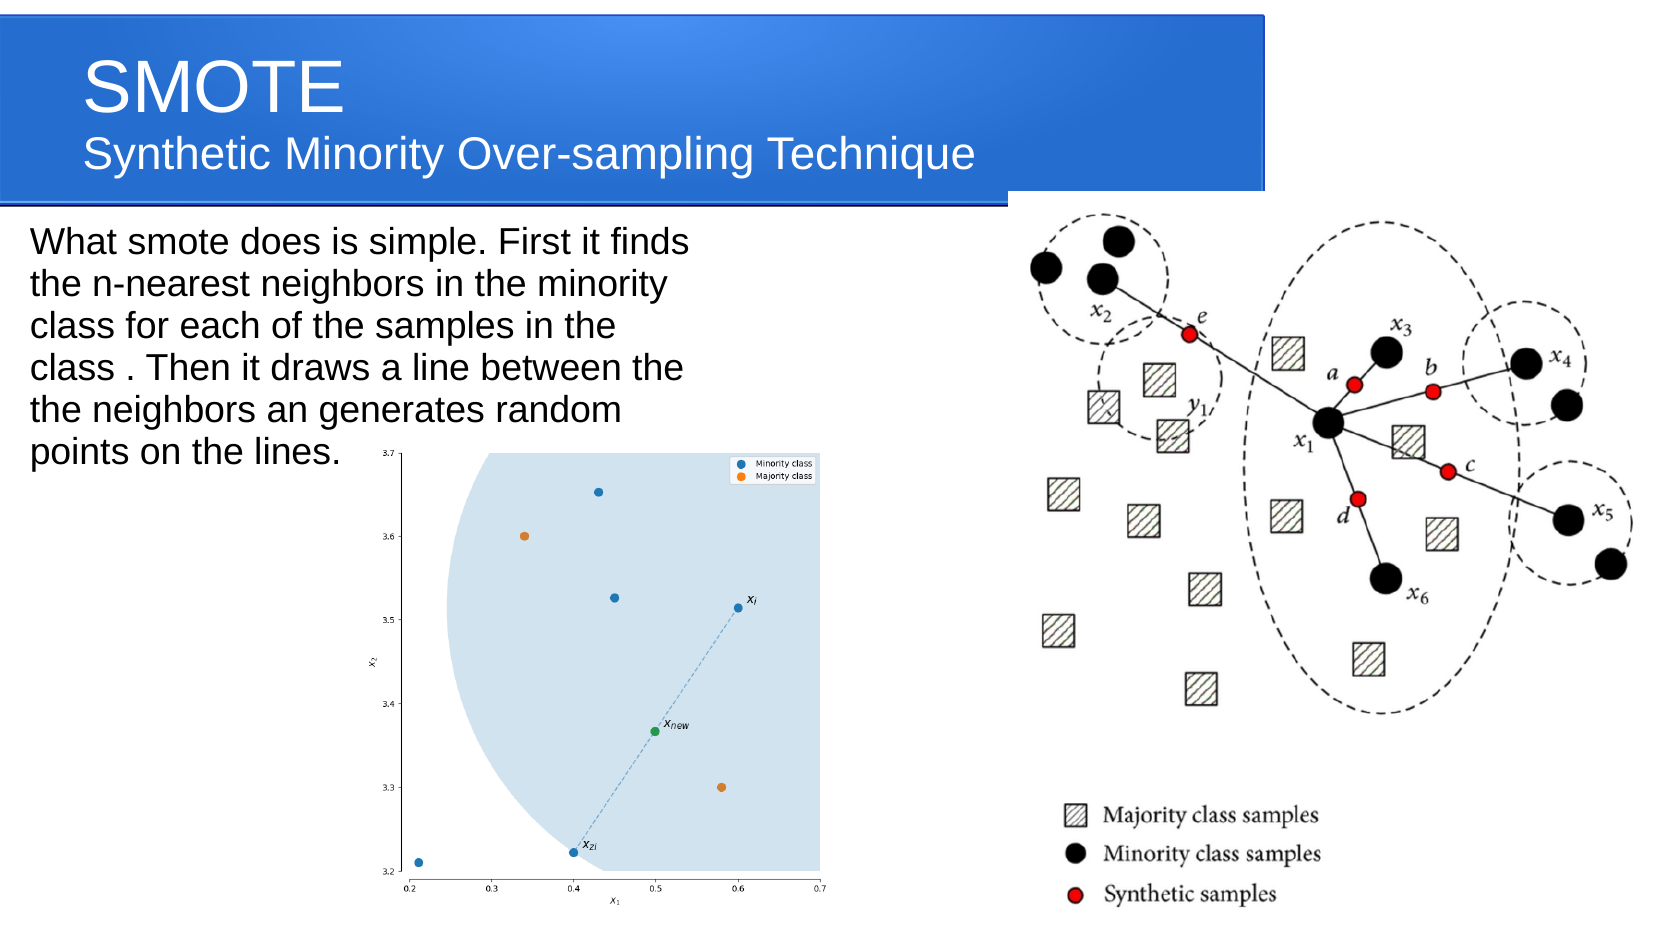

# SMOTE Synthetic Minority Over-sampling Technique
What smote does is simple. First it finds the n-nearest neighbors in the minority class for each of the samples in the class . Then it draws a line between the the neighbors an generates random points on the lines.